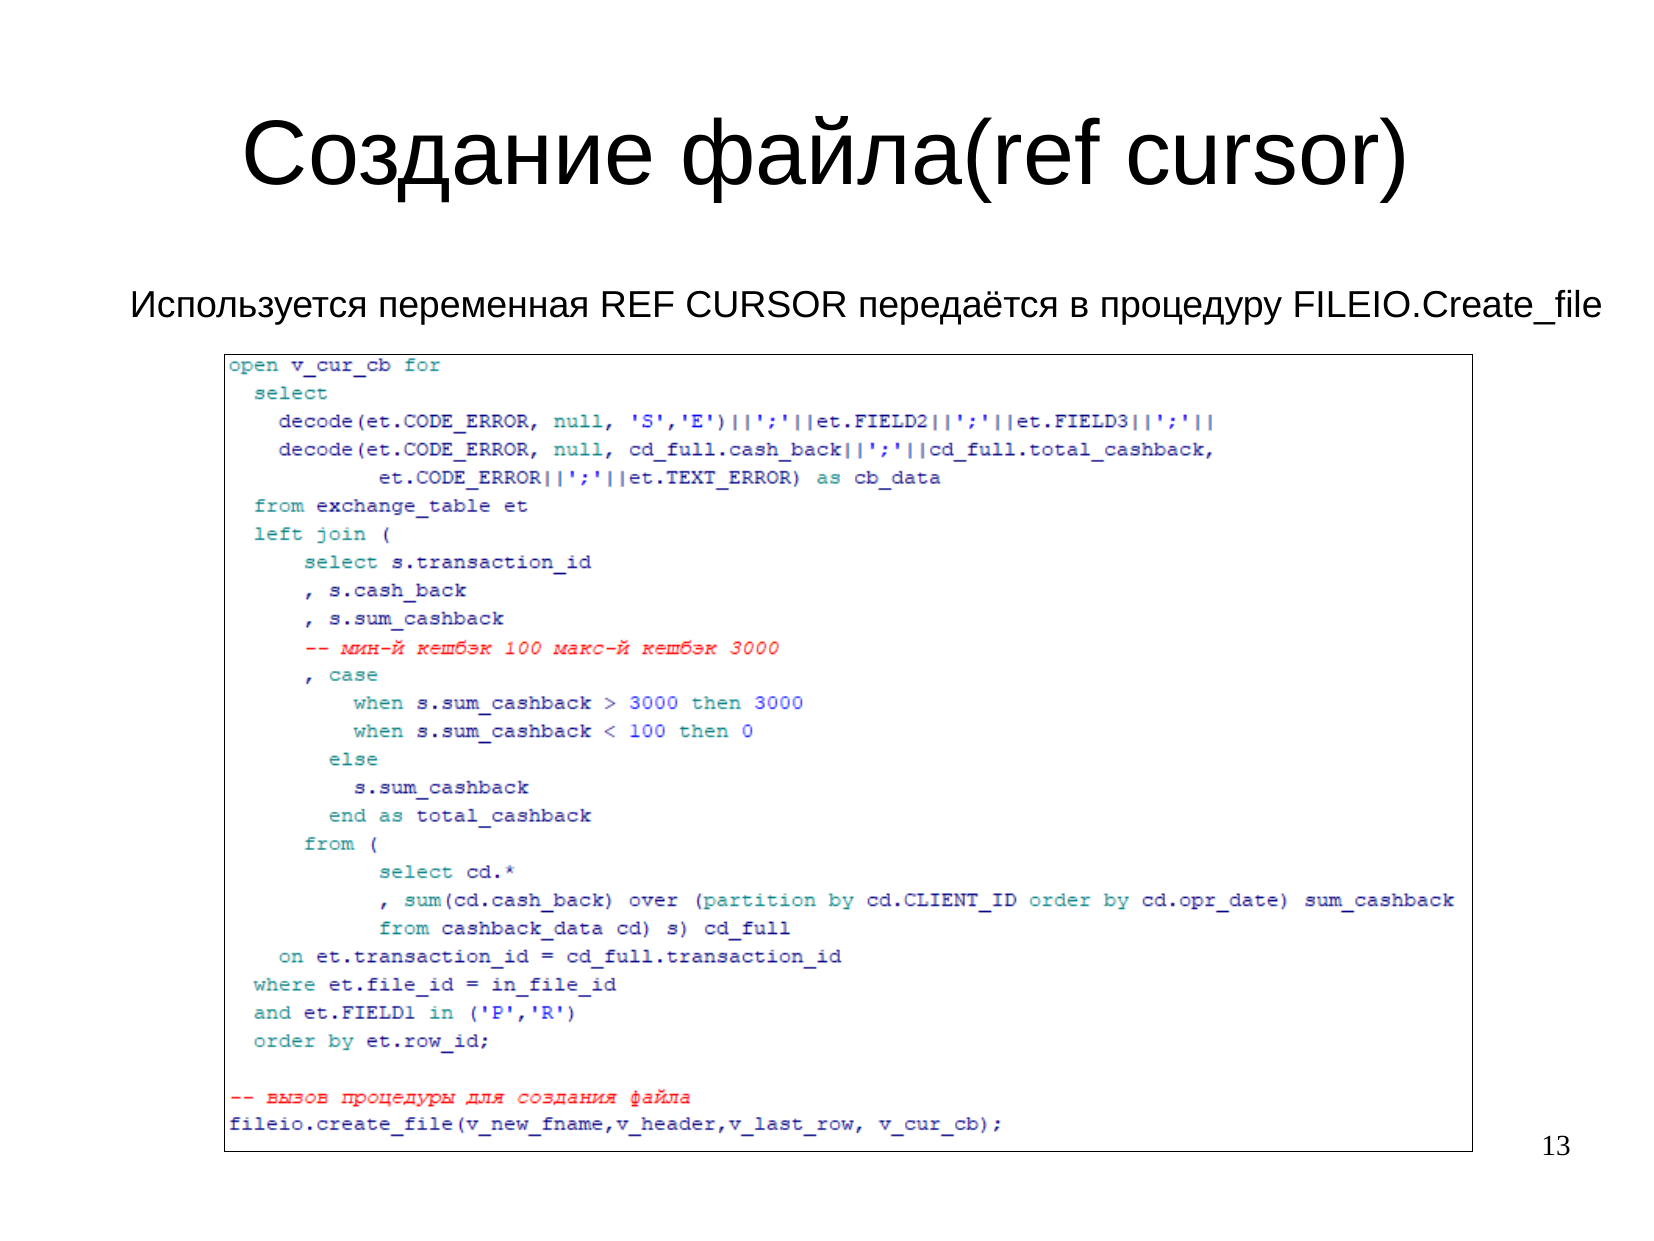

# Создание файла(ref cursor)
Используется переменная REF CURSOR передаётся в процедуру FILEIO.Create_file
13